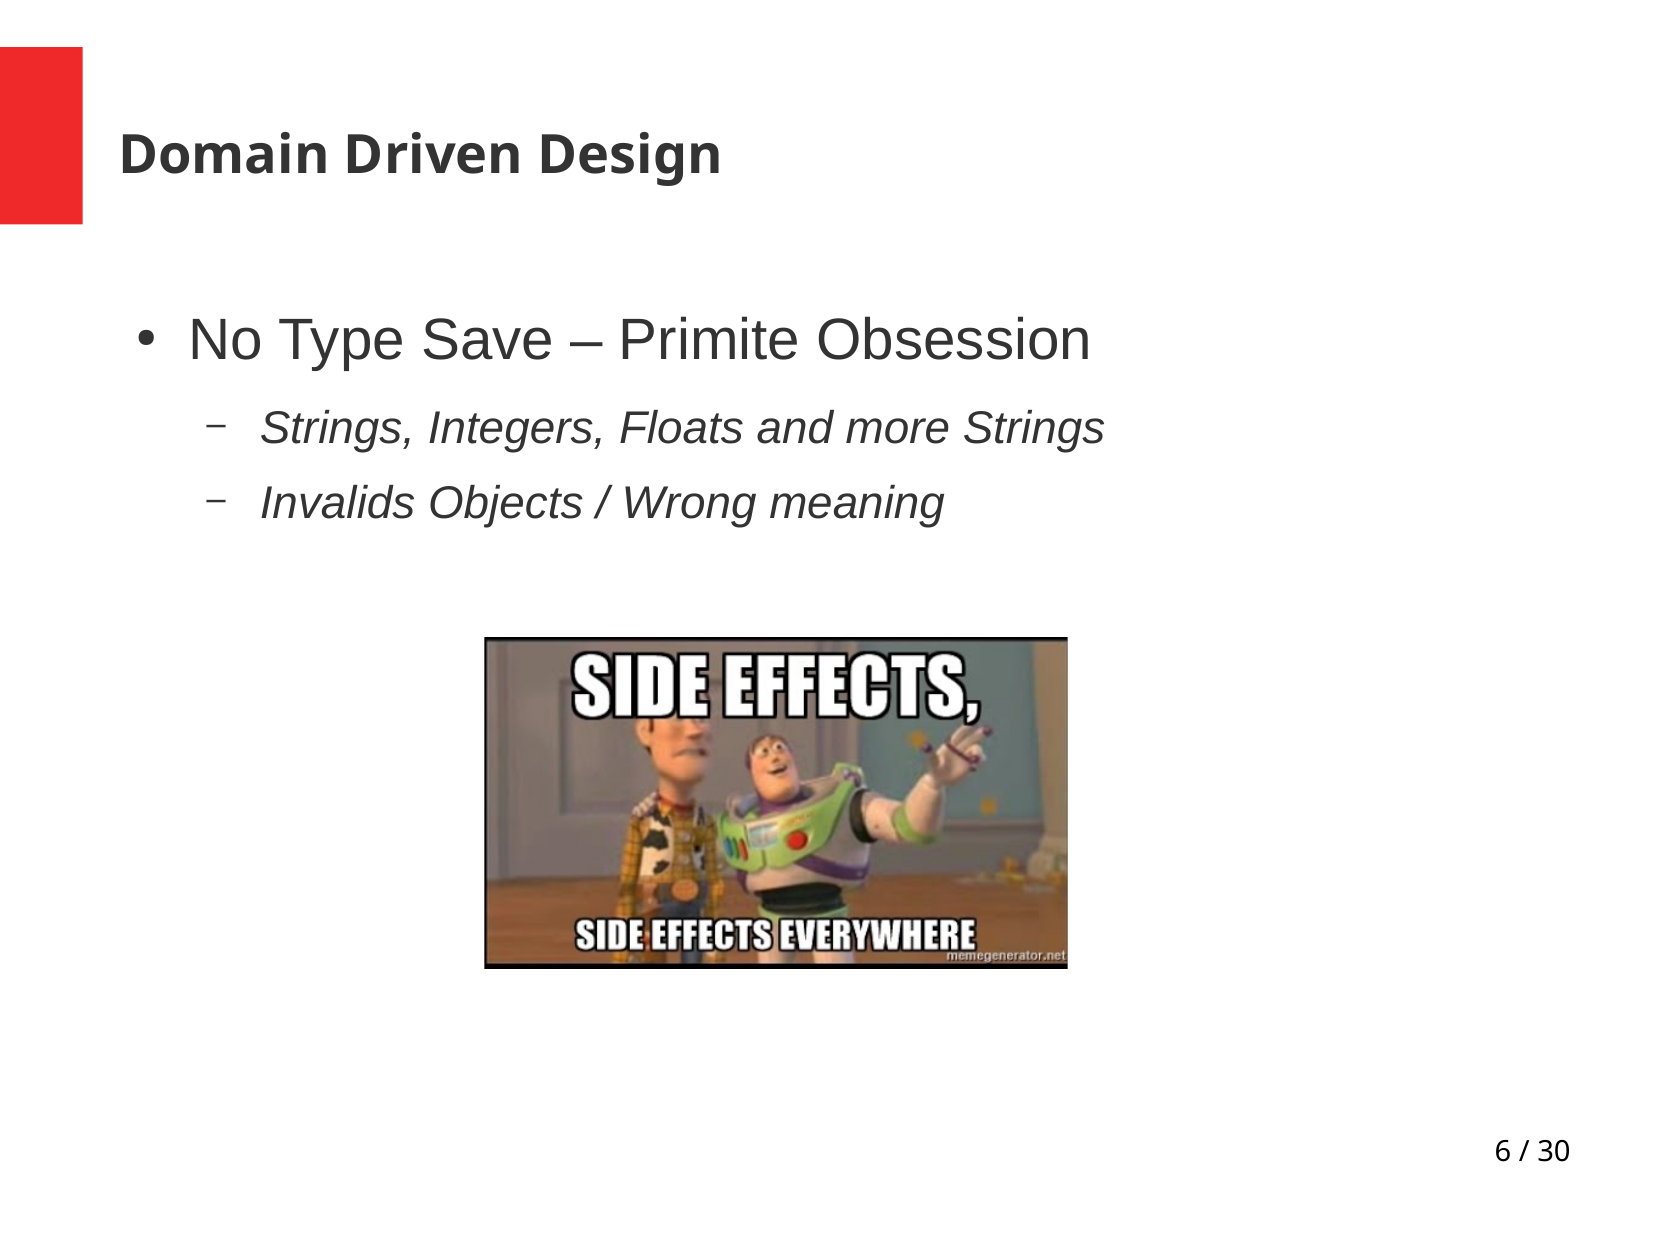

# Domain Driven Design
No Type Save – Primite Obsession
Strings, Integers, Floats and more Strings
Invalids Objects / Wrong meaning
6